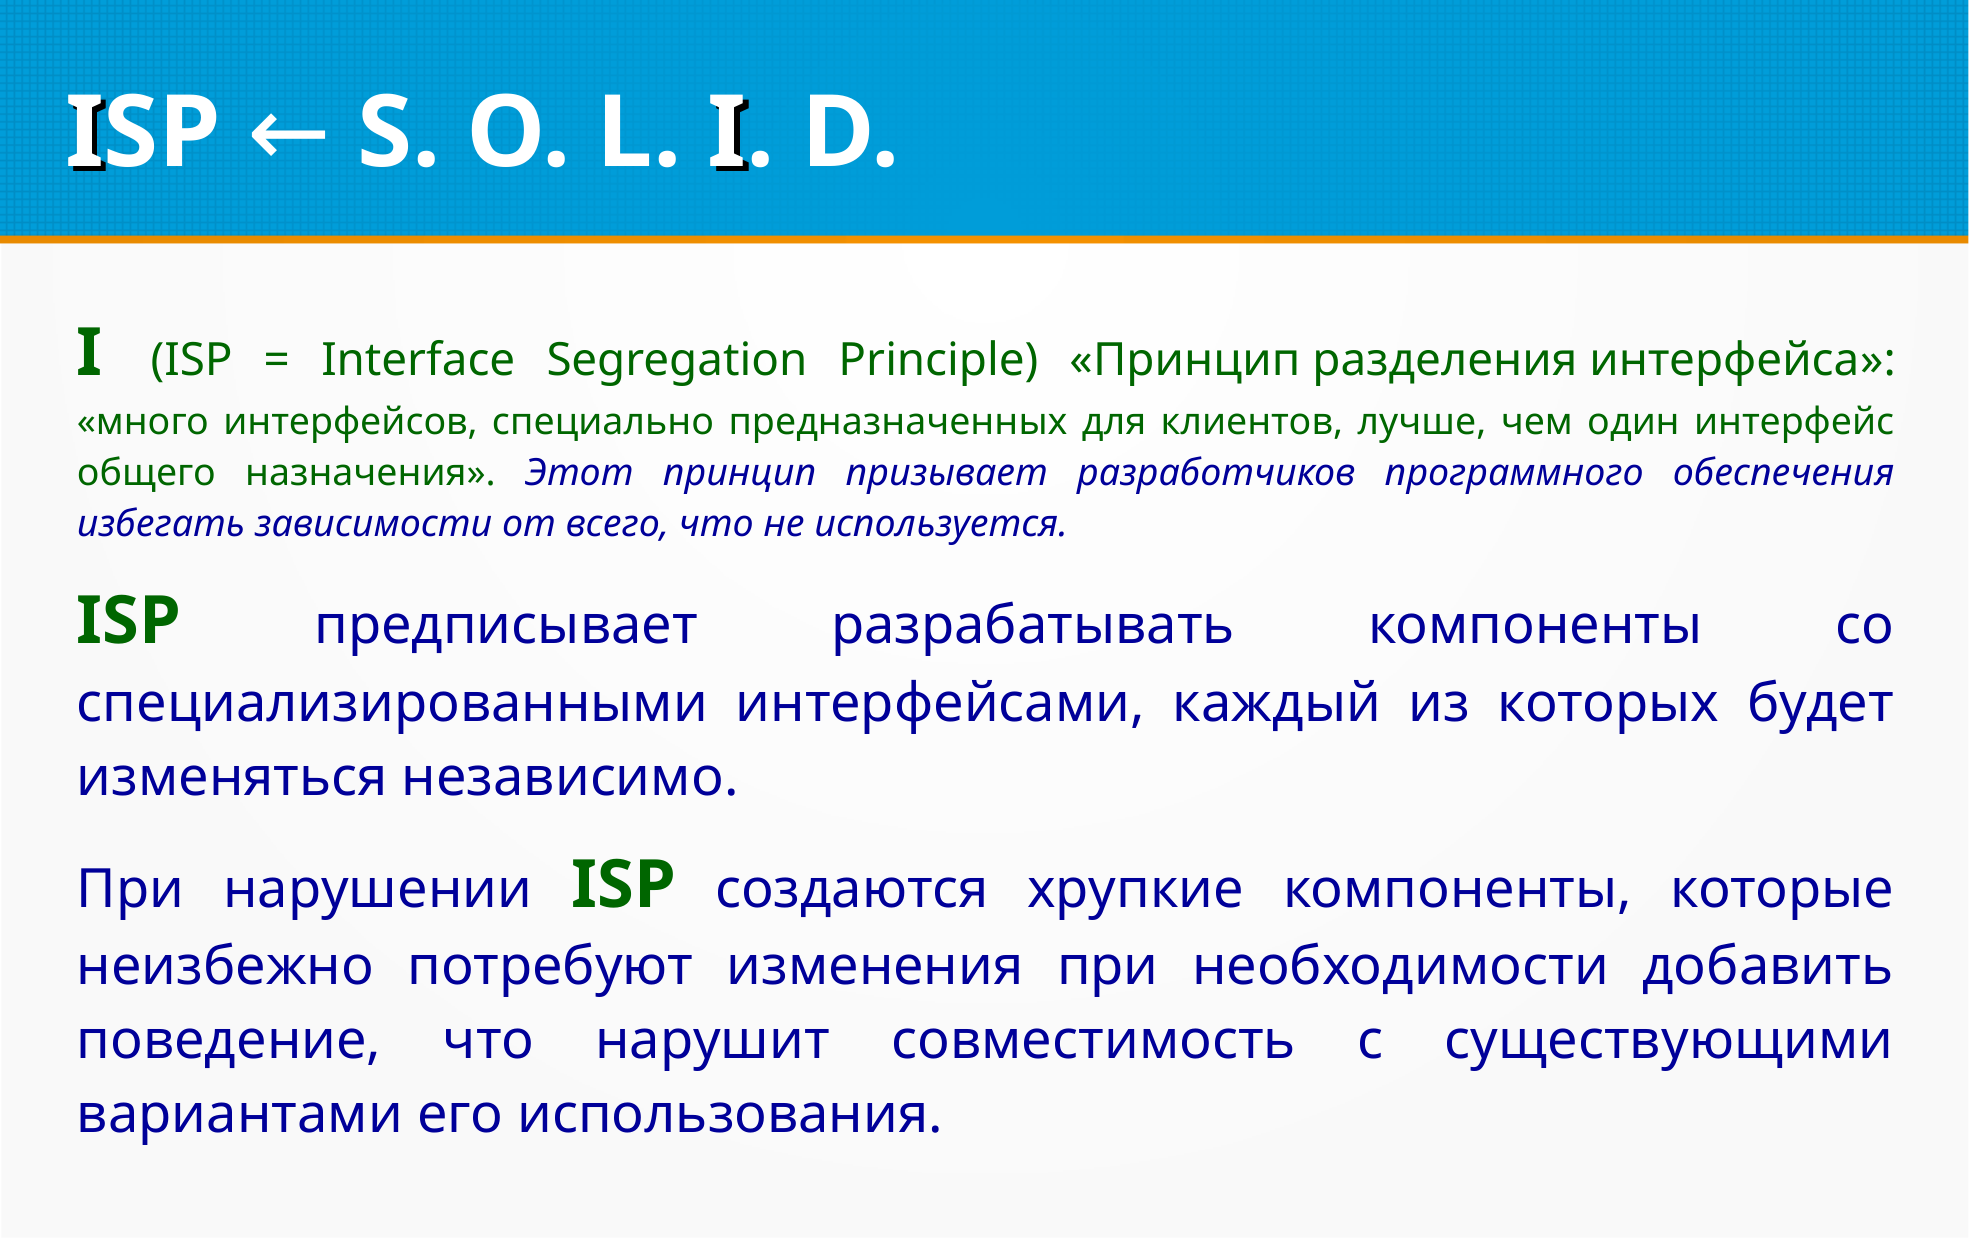

ISP ← S. O. L. I. D.
I	(ISP = Interface Segregation Principle) «Принцип разделения интерфейса»: «много интерфейсов, специально предназначенных для клиентов, лучше, чем один интерфейс общего назначения». Этот принцип призывает разработчиков программного обеспечения избегать зависимости от всего, что не используется.
ISP предписывает разрабатывать компоненты со специализированными интерфейсами, каждый из которых будет изменяться независимо.
При нарушении ISP создаются хрупкие компоненты, которые неизбежно потребуют изменения при необходимости добавить поведение, что нарушит совместимость с существующими вариантами его использования.